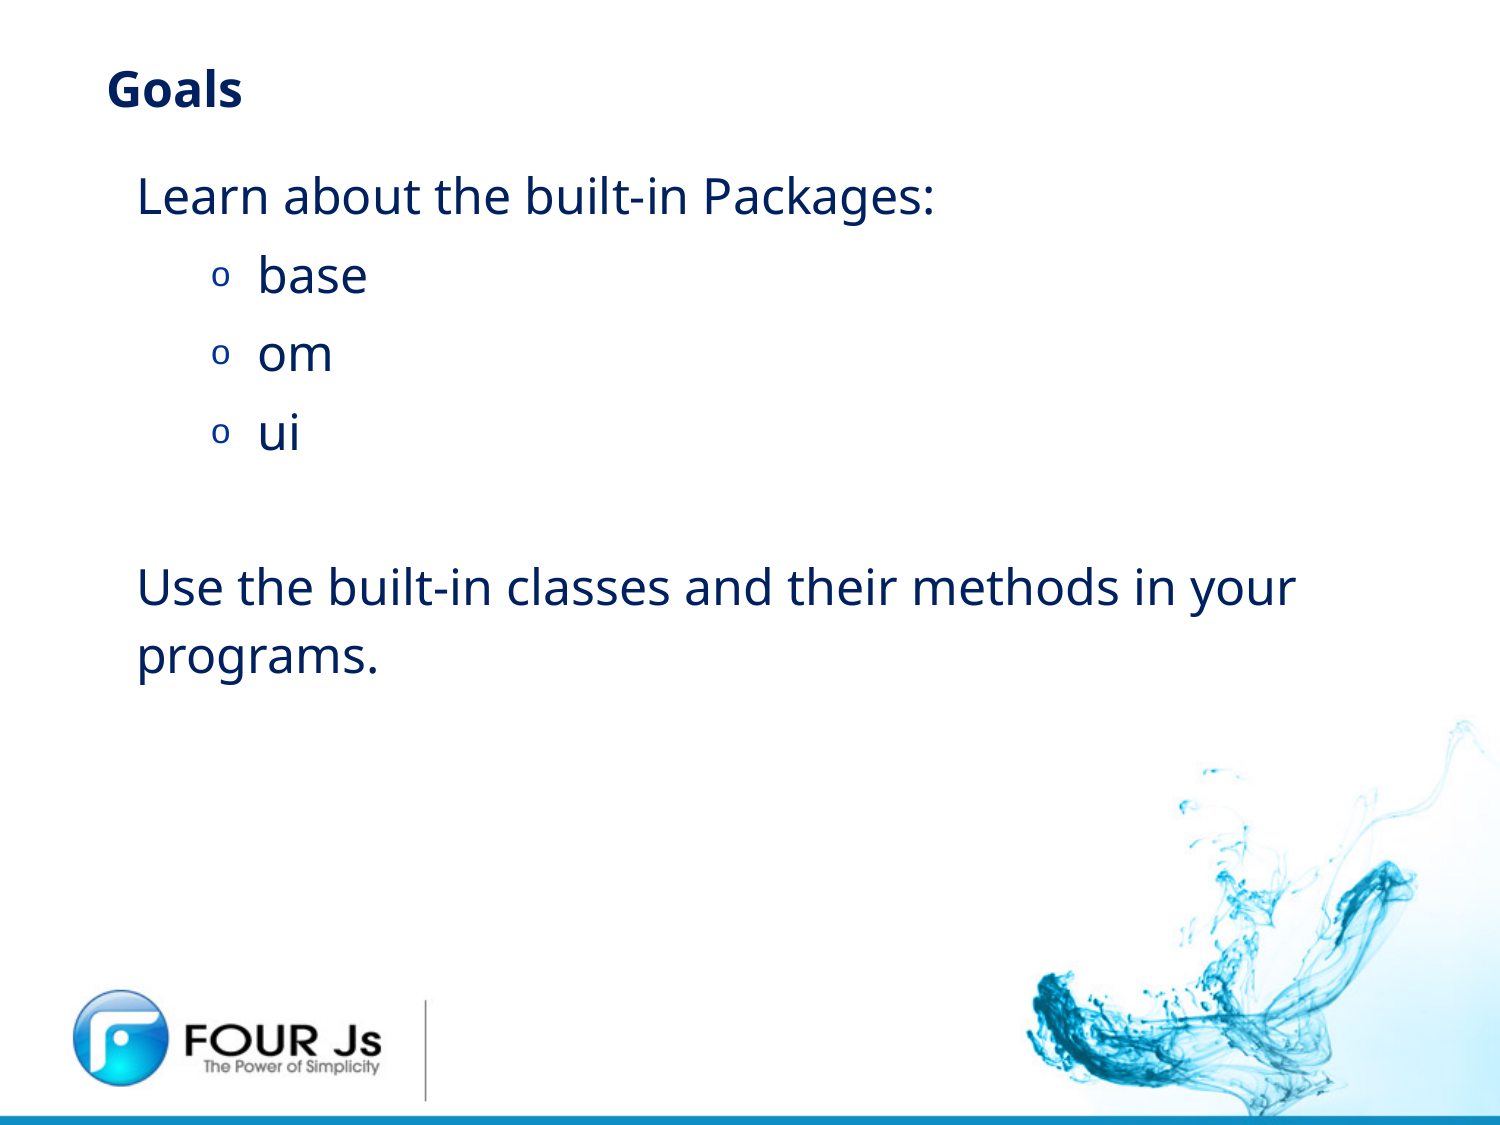

# Goals
Learn about the built-in Packages:
base
om
ui
Use the built-in classes and their methods in your programs.